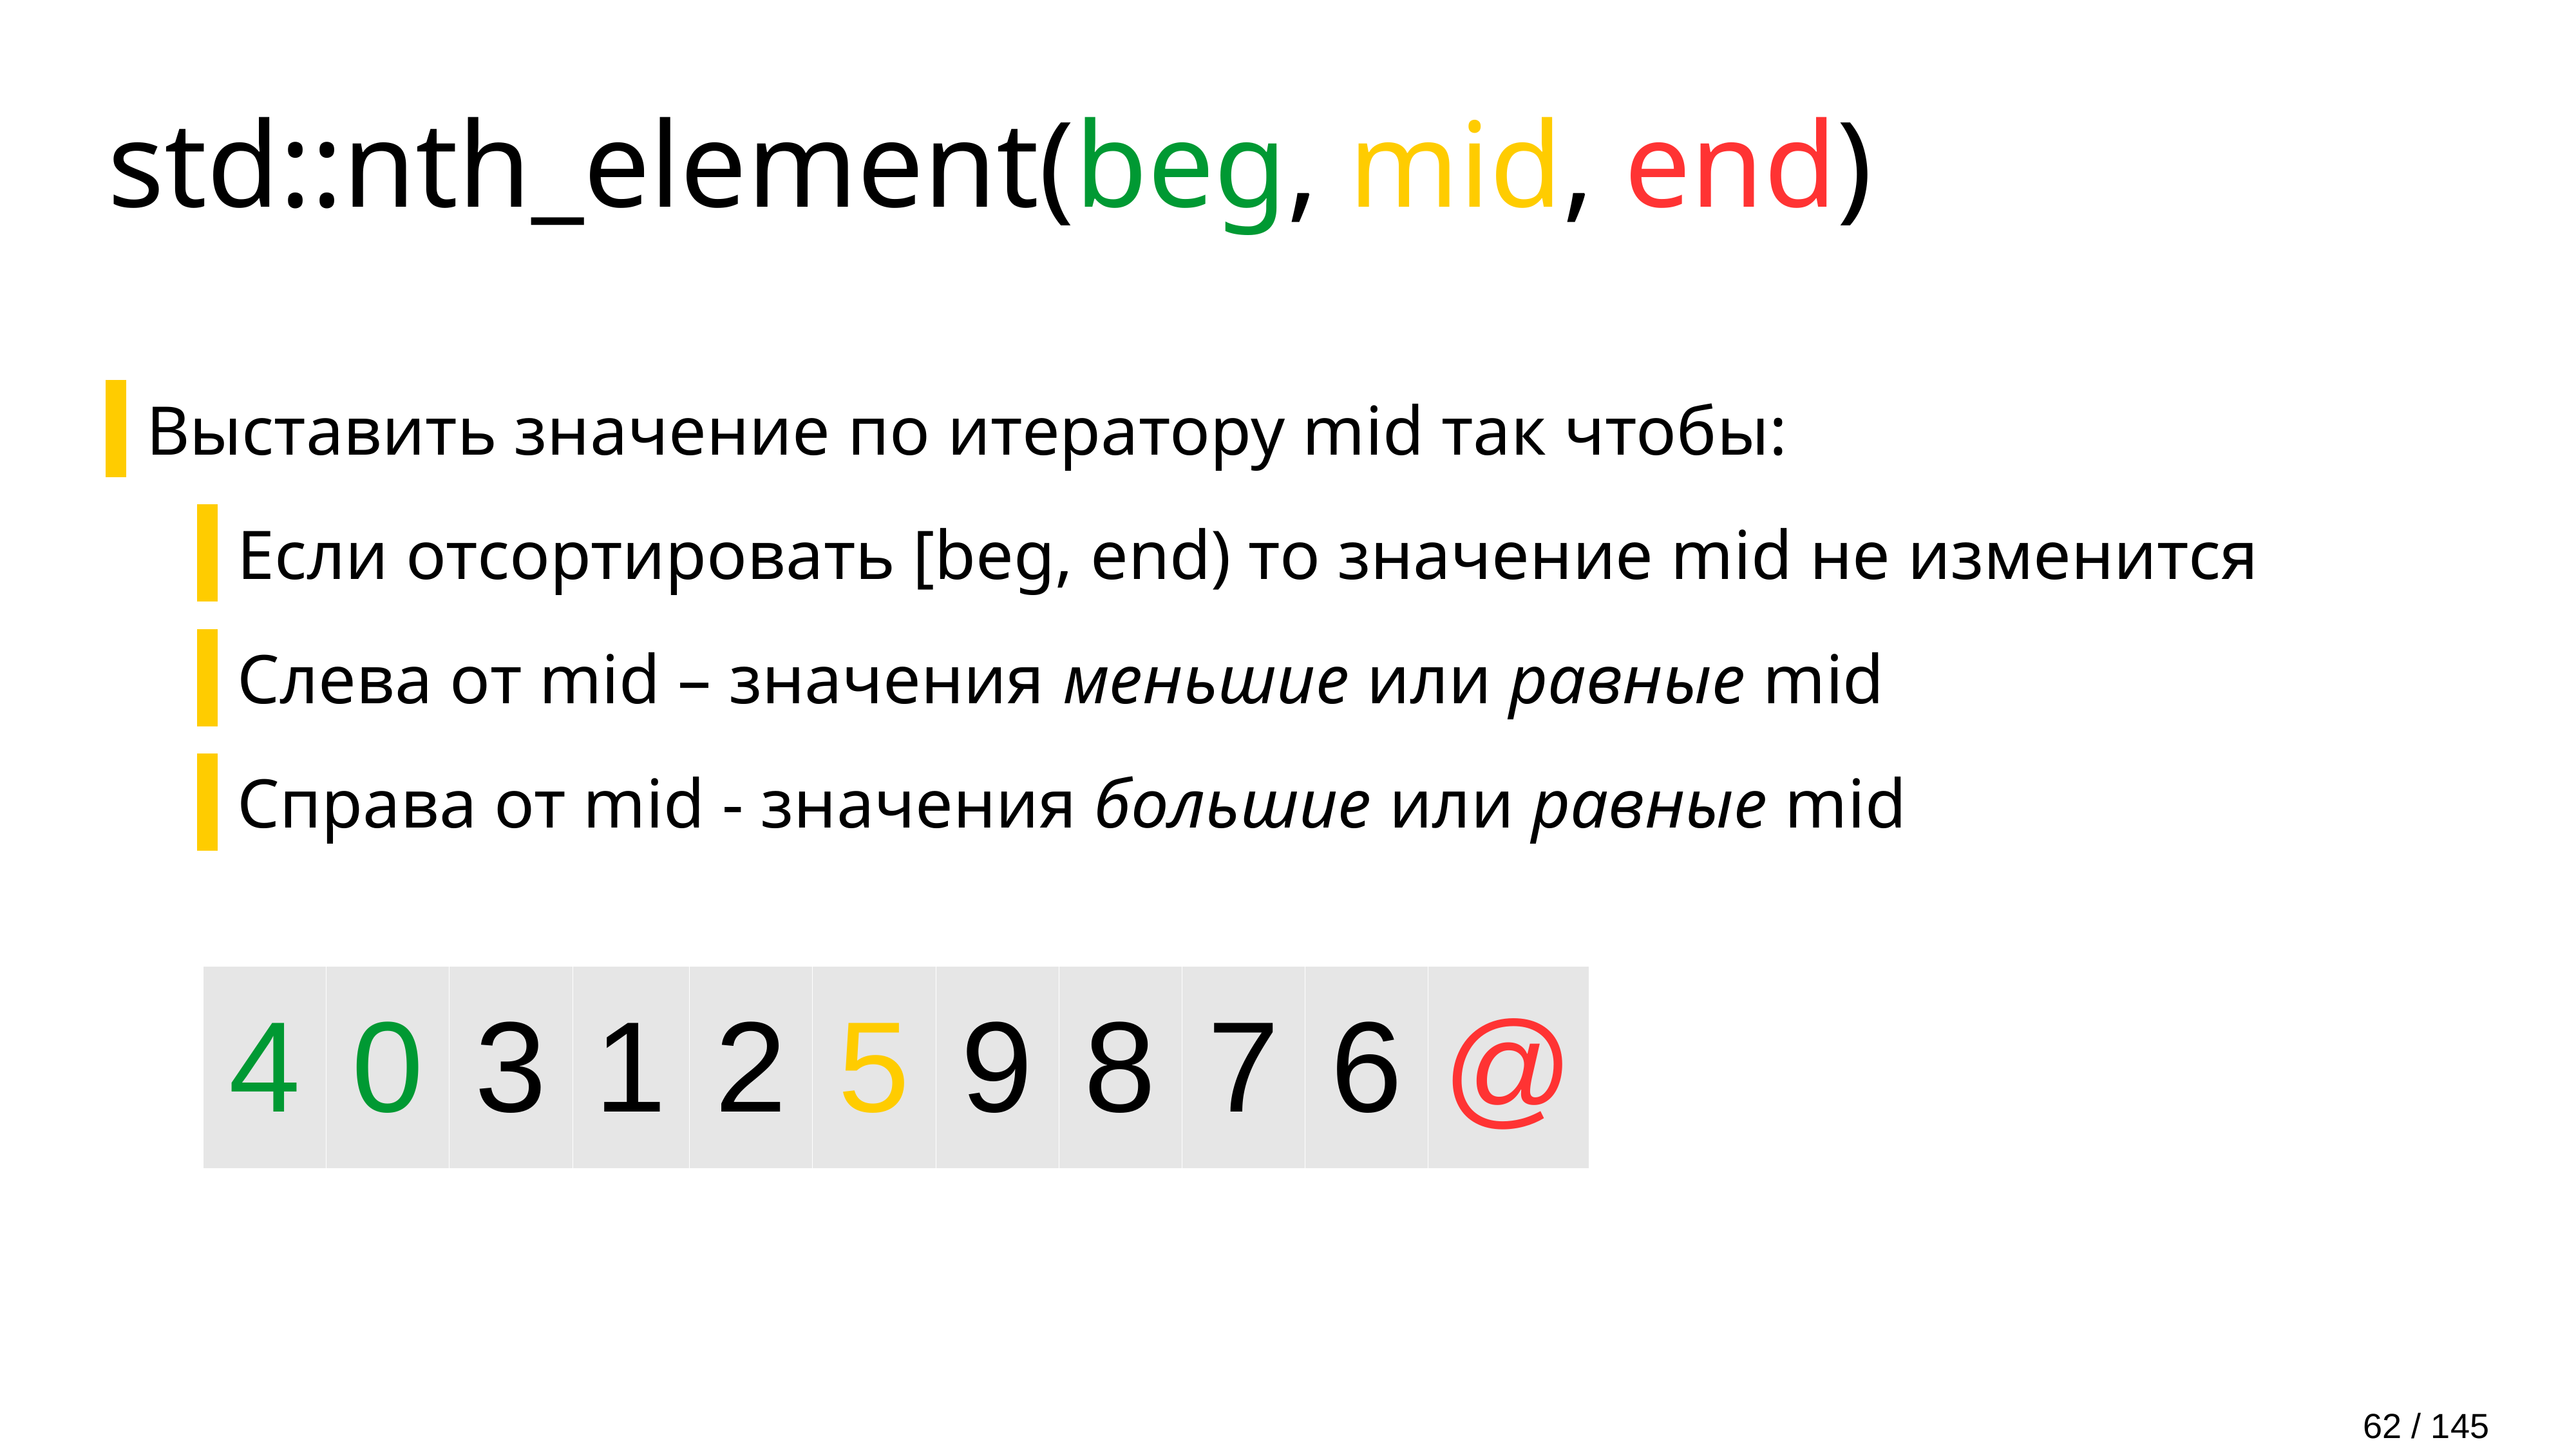

# std::nth_element(beg, mid, end)
 Выставить значение по итератору mid так чтобы:
 Если отсортировать [beg, end) то значение mid не изменится
 Слева от mid – значения меньшие или равные mid
 Справа от mid - значения большие или равные mid
| 4 | 0 | 3 | 1 | 2 | 5 | 9 | 8 | 7 | 6 | @ |
| --- | --- | --- | --- | --- | --- | --- | --- | --- | --- | --- |